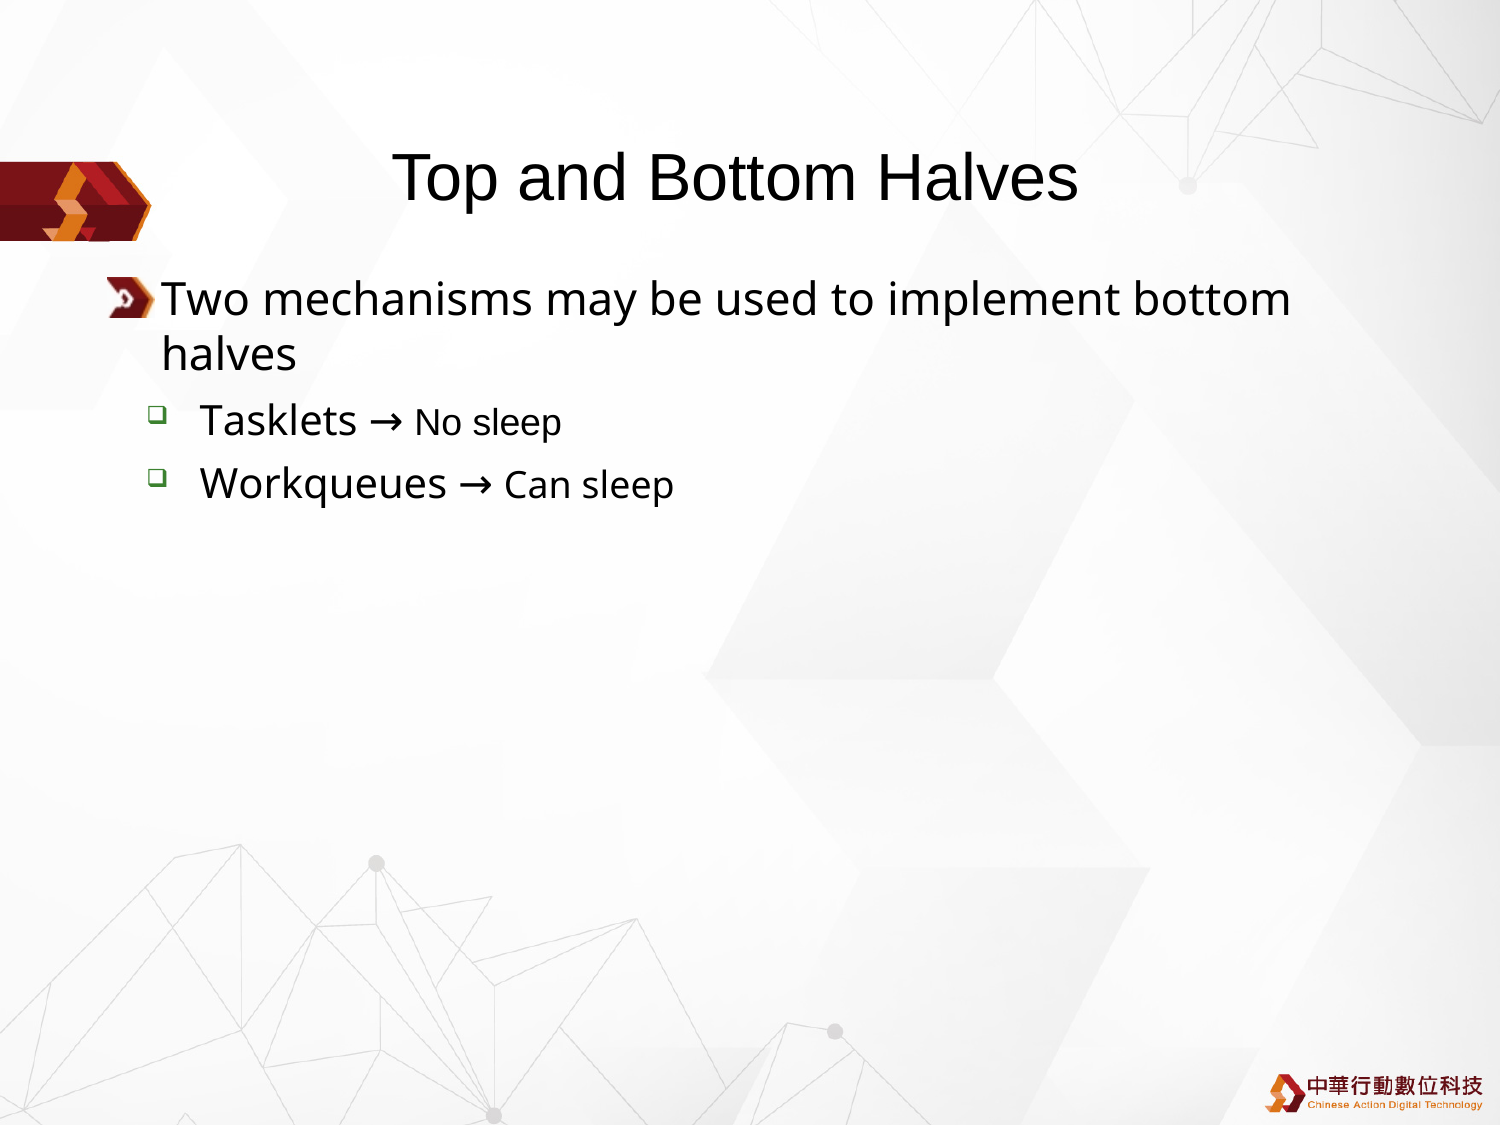

# Top and Bottom Halves
Two mechanisms may be used to implement bottom halves
Tasklets → No sleep
Workqueues → Can sleep